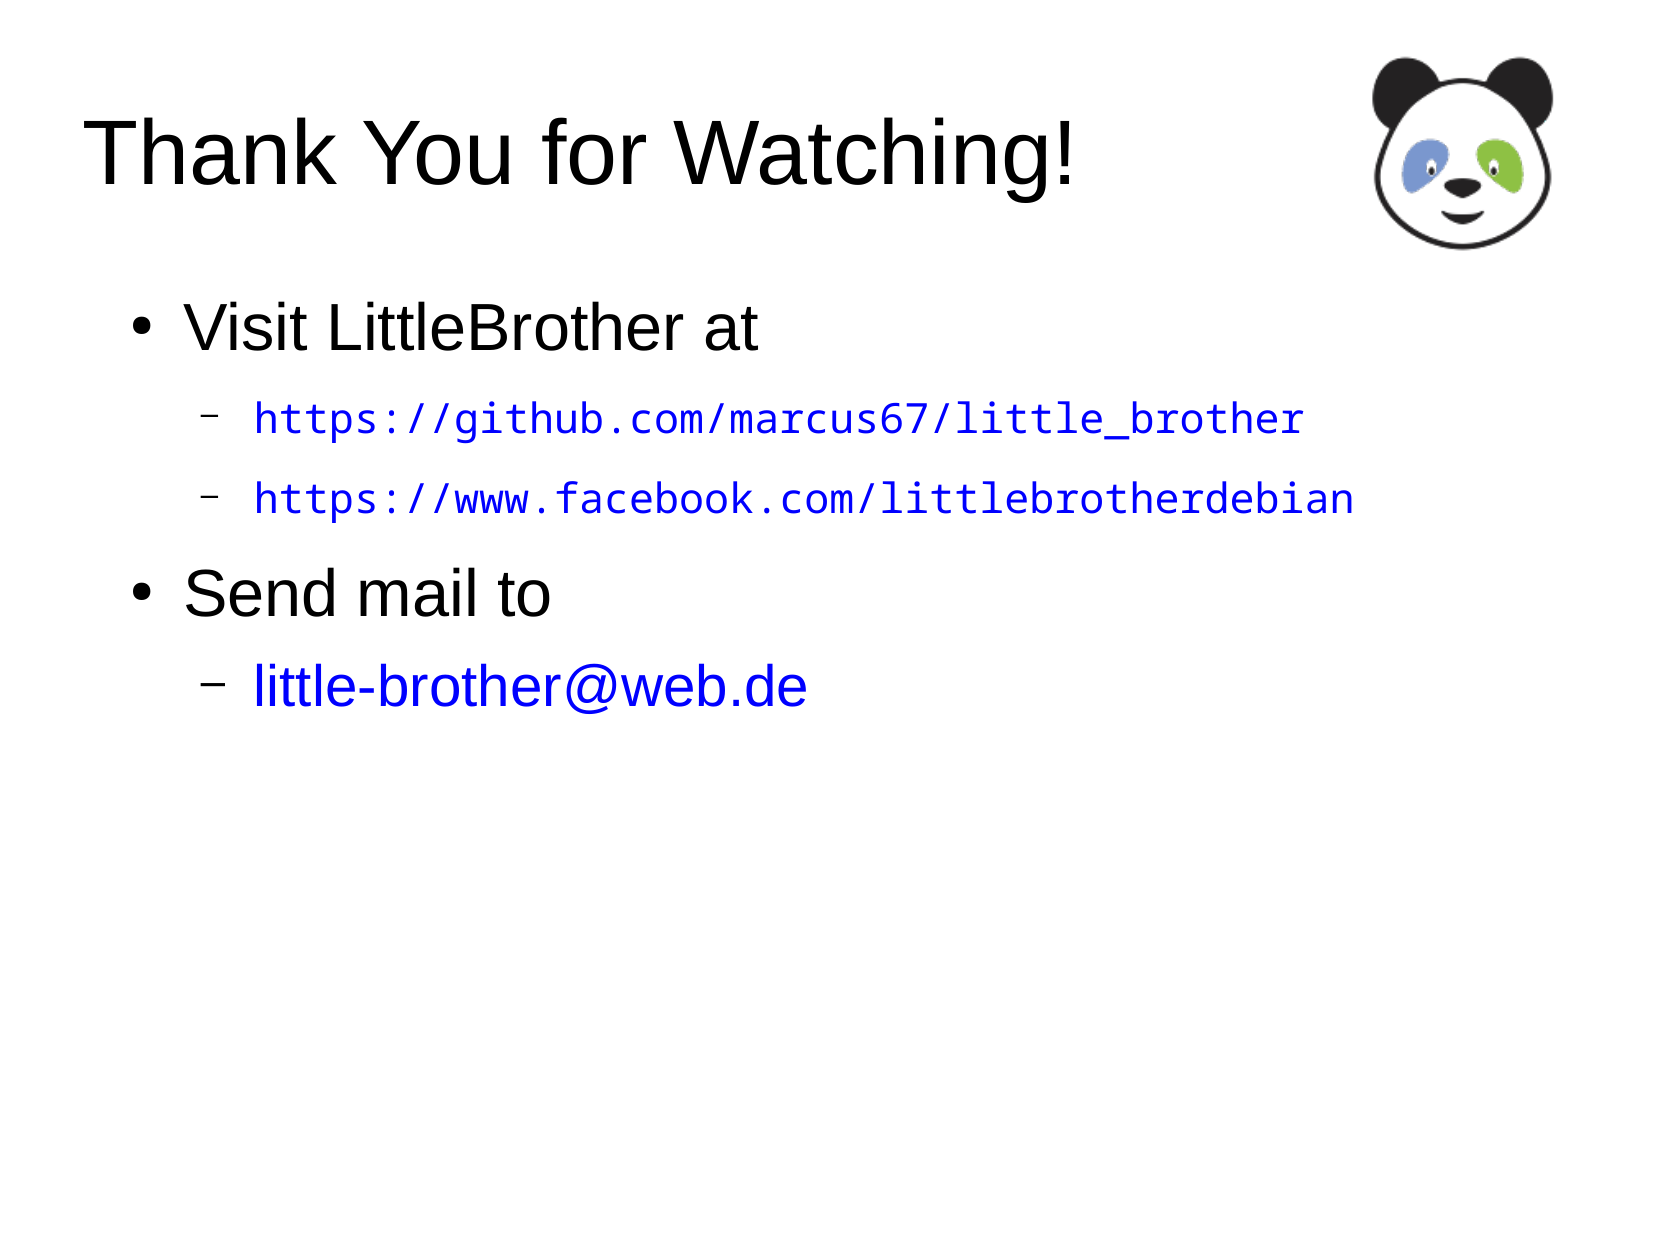

# Thank You for Watching!
Visit LittleBrother at
https://github.com/marcus67/little_brother
https://www.facebook.com/littlebrotherdebian
Send mail to
little-brother@web.de